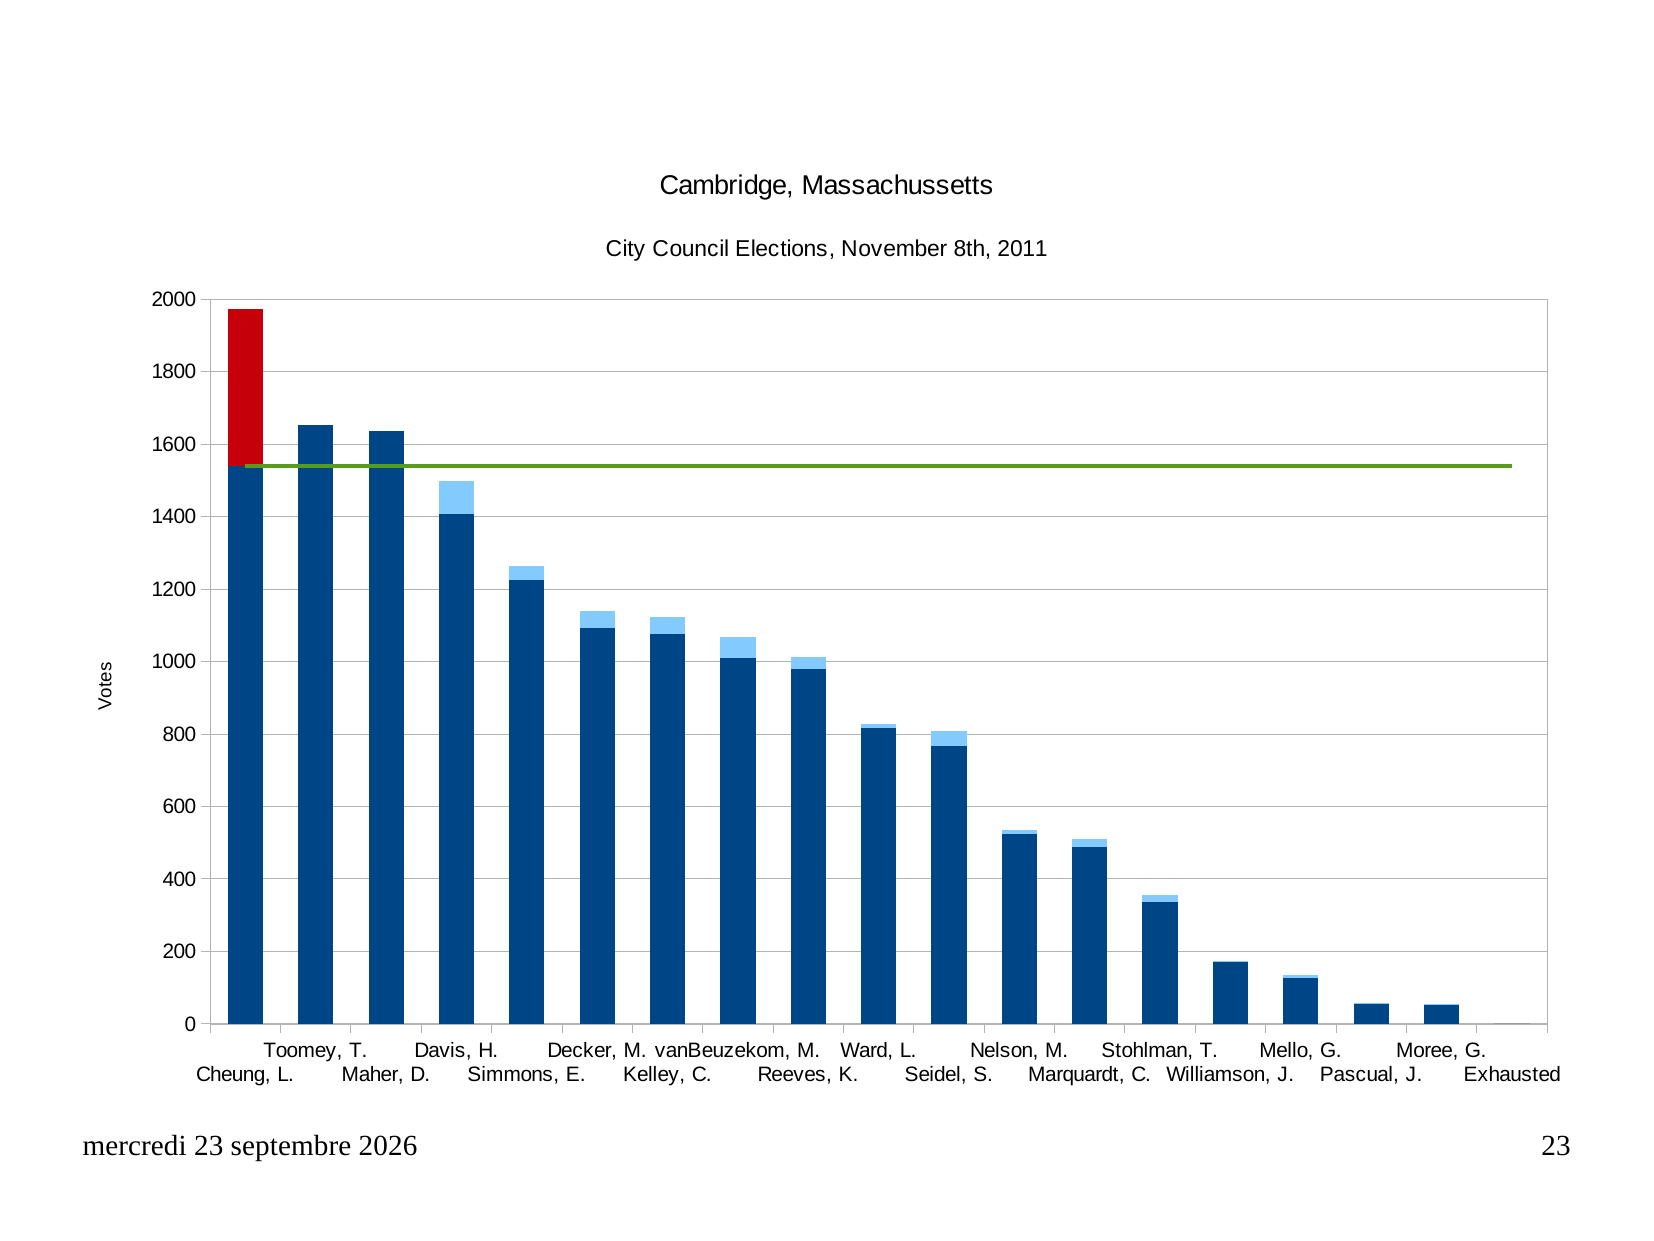

### Chart: Cambridge, Massachussetts
City Council Elections, November 8th, 2011
| Category | Blue | Rouge | Blue ciel | Ligne |
|---|---|---|---|---|
| Cheung, L. | 1540.0 | 434.0 | 0.0 | 1540.0 |
| Toomey, T. | 1654.0 | 0.0 | 0.0 | 1540.0 |
| Maher, D. | 1636.0 | 0.0 | 0.0 | 1540.0 |
| Davis, H. | 1407.0 | 0.0 | 91.0 | 1540.0 |
| Simmons, E. | 1224.0 | 0.0 | 41.0 | 1540.0 |
| Decker, M. | 1092.0 | 0.0 | 48.0 | 1540.0 |
| Kelley, C. | 1075.0 | 0.0 | 47.0 | 1540.0 |
| vanBeuzekom, M. | 1011.0 | 0.0 | 56.0 | 1540.0 |
| Reeves, K. | 979.0 | 0.0 | 35.0 | 1540.0 |
| Ward, L. | 816.0 | 0.0 | 13.0 | 1540.0 |
| Seidel, S. | 768.0 | 0.0 | 40.0 | 1540.0 |
| Nelson, M. | 523.0 | 0.0 | 11.0 | 1540.0 |
| Marquardt, C. | 488.0 | 0.0 | 21.0 | 1540.0 |
| Stohlman, T. | 336.0 | 0.0 | 20.0 | 1540.0 |
| Williamson, J. | 171.0 | 0.0 | 2.0 | 1540.0 |
| Mello, G. | 128.0 | 0.0 | 6.0 | 1540.0 |
| Pascual, J. | 57.0 | 0.0 | 1.0 | 1540.0 |
| Moree, G. | 54.0 | 0.0 | 2.0 | 1540.0 |
| Exhausted | 0.0 | 0.0 | 0.0 | 1540.0 |
23